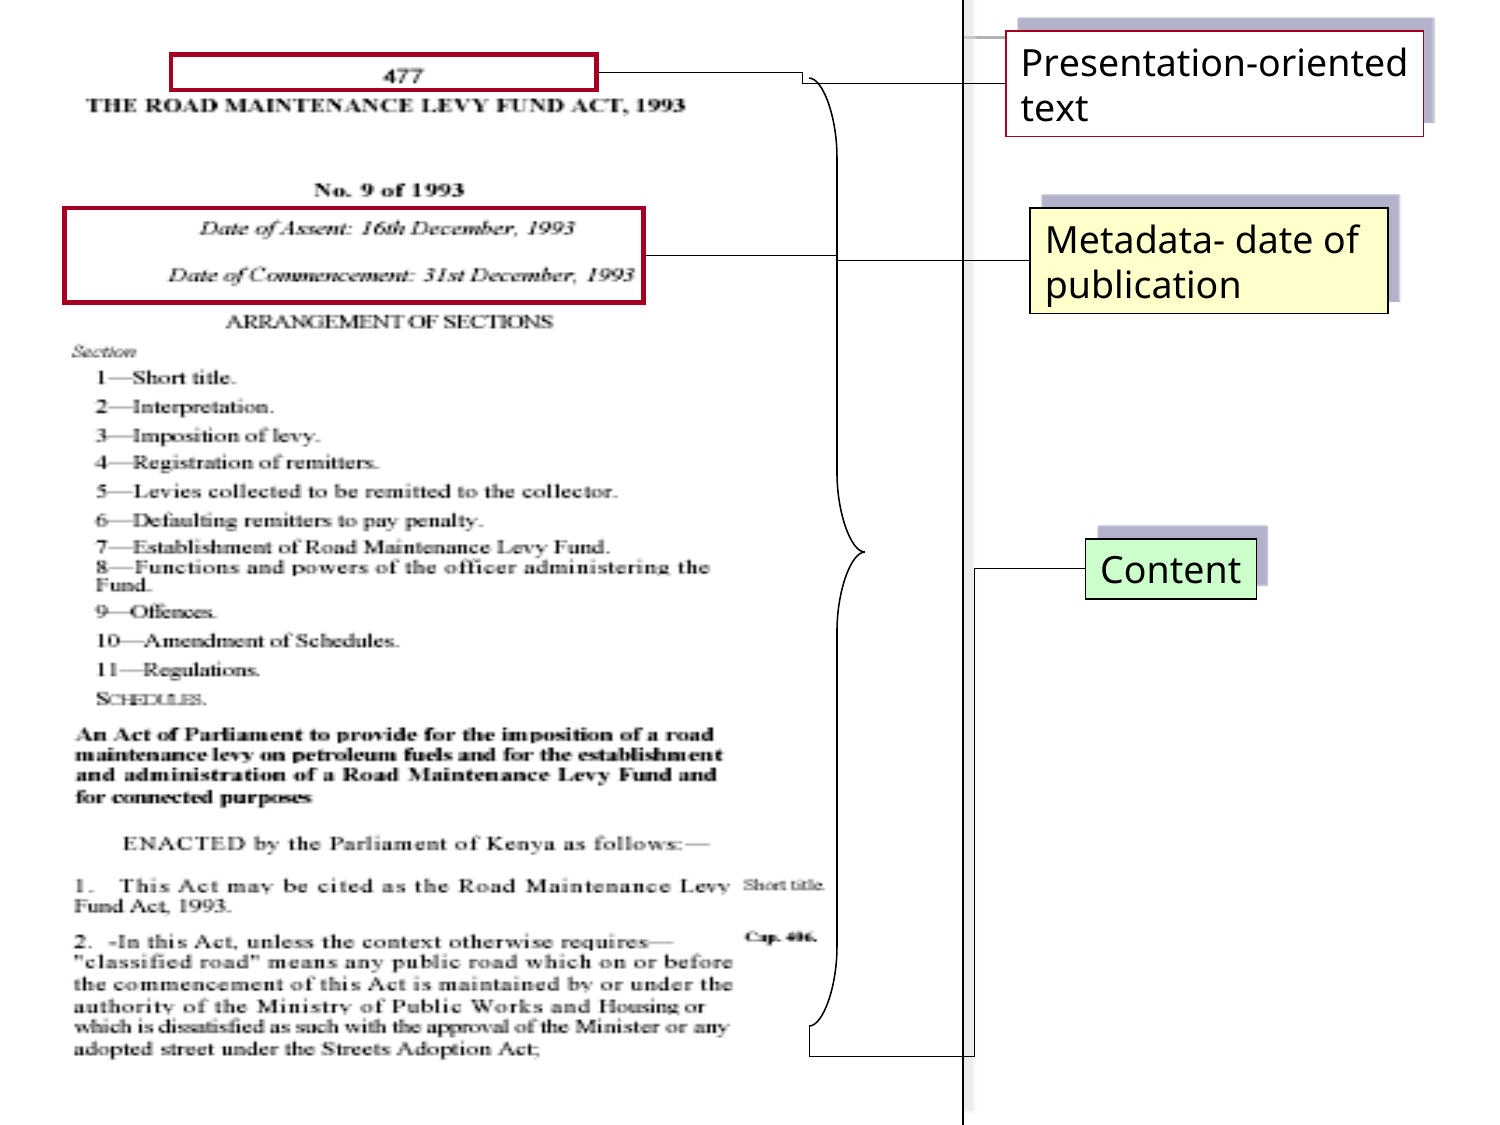

Presentation-oriented
text
Metadata- date of publication
Content